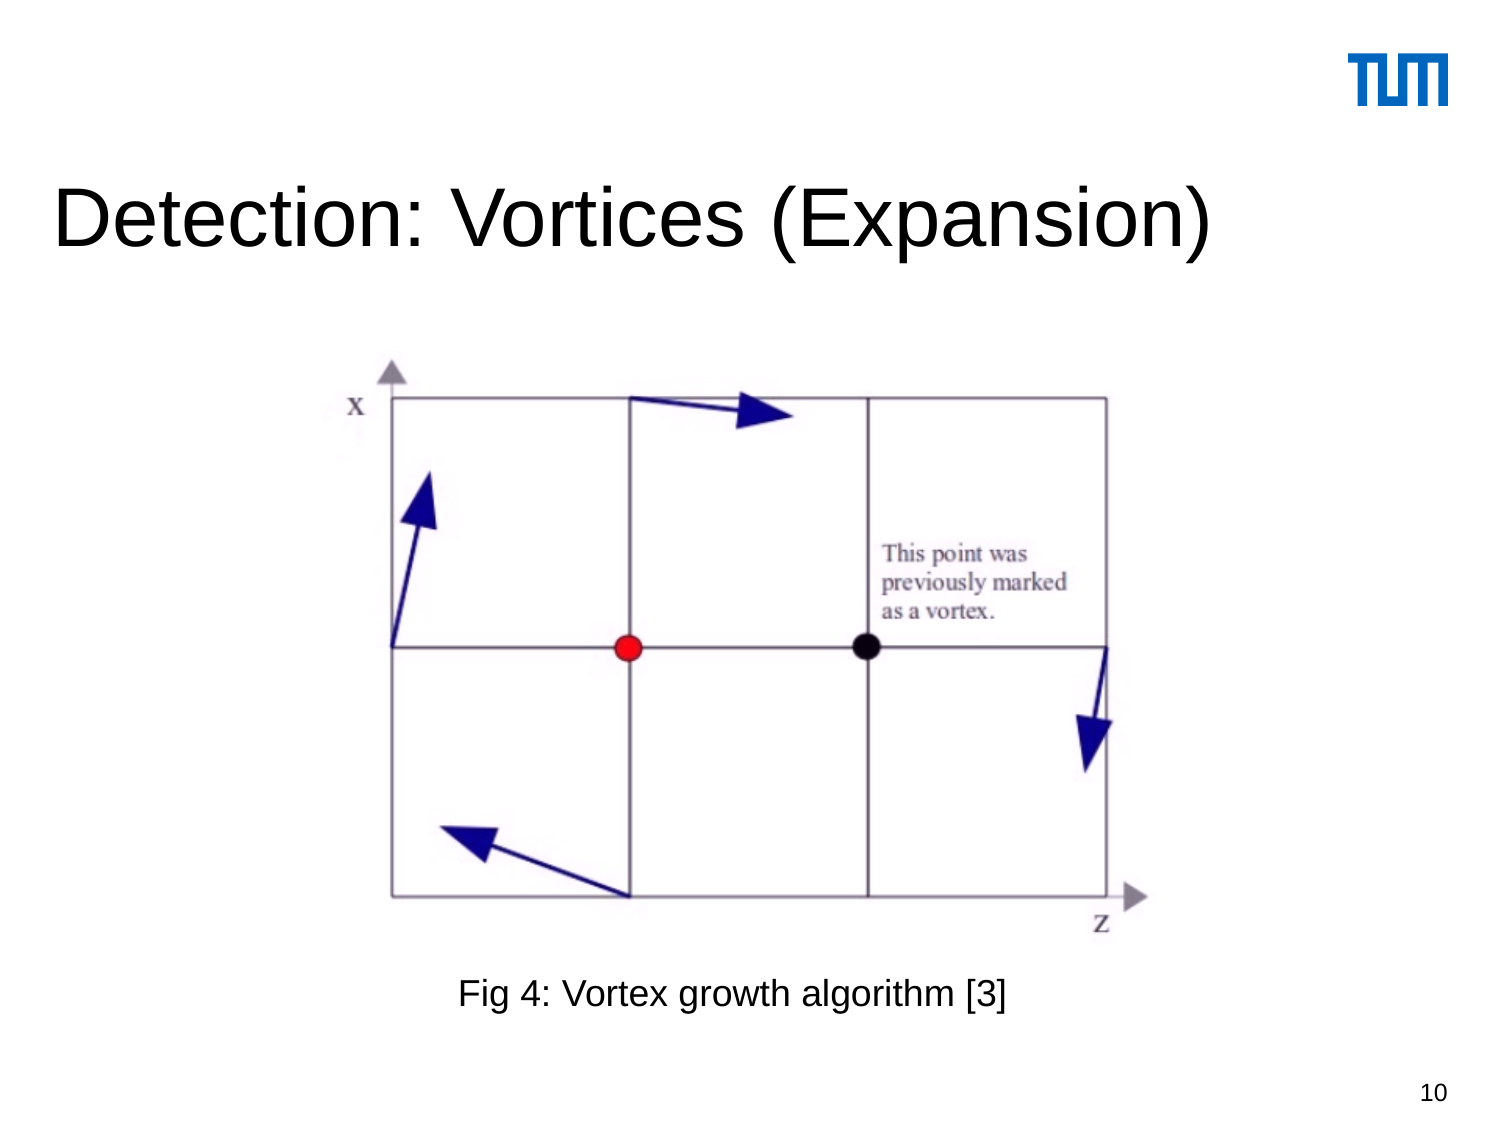

# Detection: Vortices (Expansion)
Fig 4: Vortex growth algorithm [3]